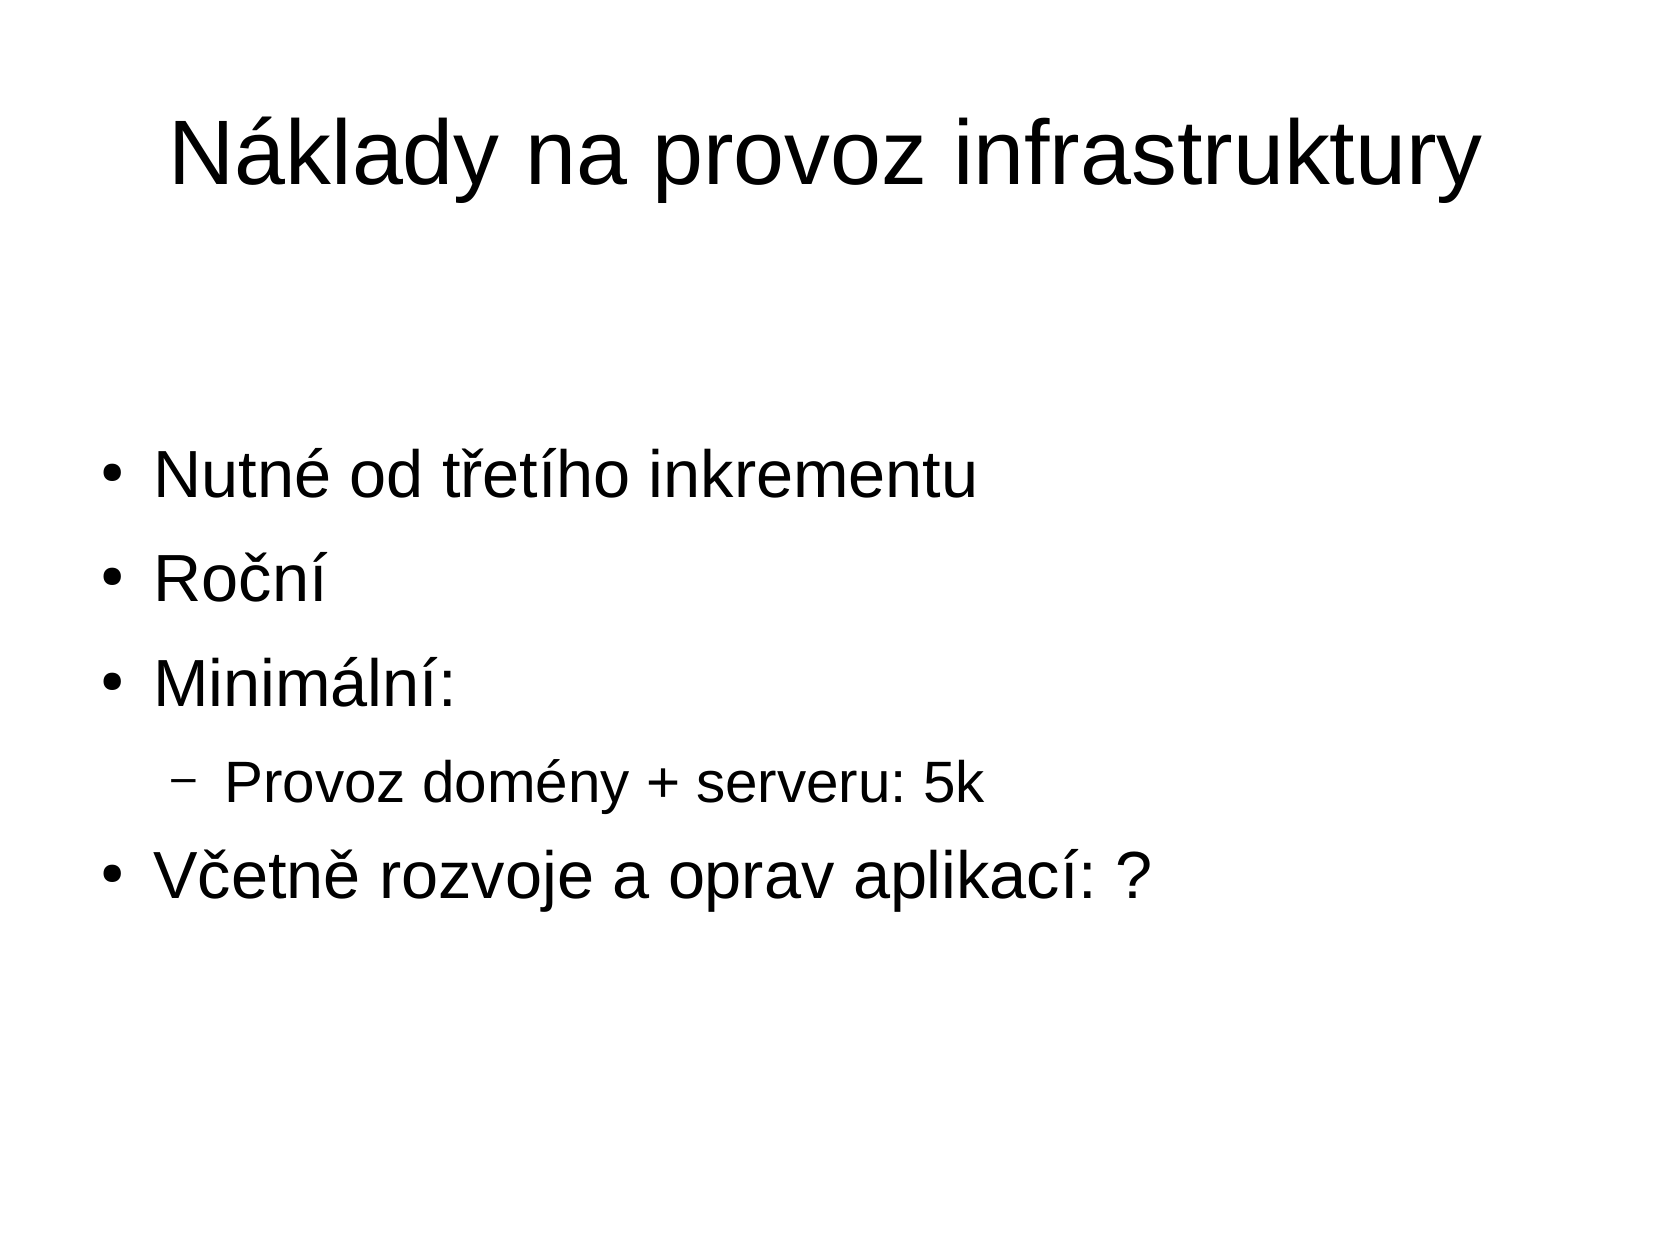

# Náklady na provoz infrastruktury
Nutné od třetího inkrementu
Roční
Minimální:
Provoz domény + serveru: 5k
Včetně rozvoje a oprav aplikací: ?